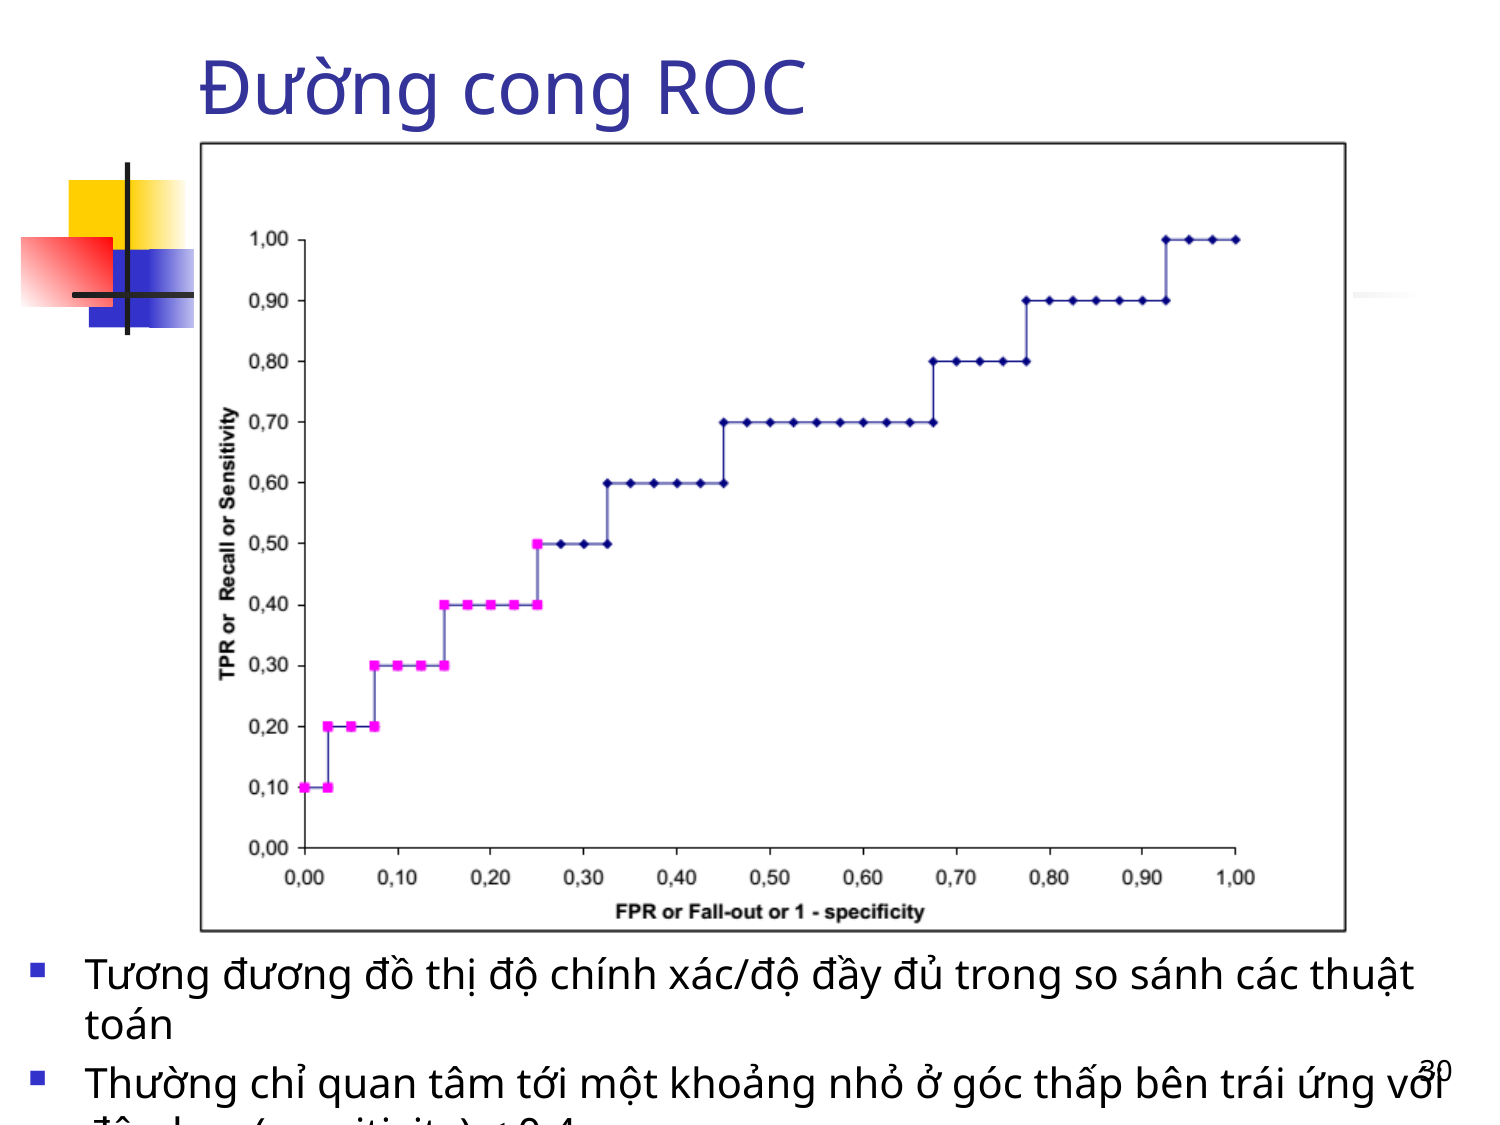

# Đường cong ROC
Tương đương đồ thị độ chính xác/độ đầy đủ trong so sánh các thuật toán
Thường chỉ quan tâm tới một khoảng nhỏ ở góc thấp bên trái ứng với độ nhạy (sensitivity) < 0.4.